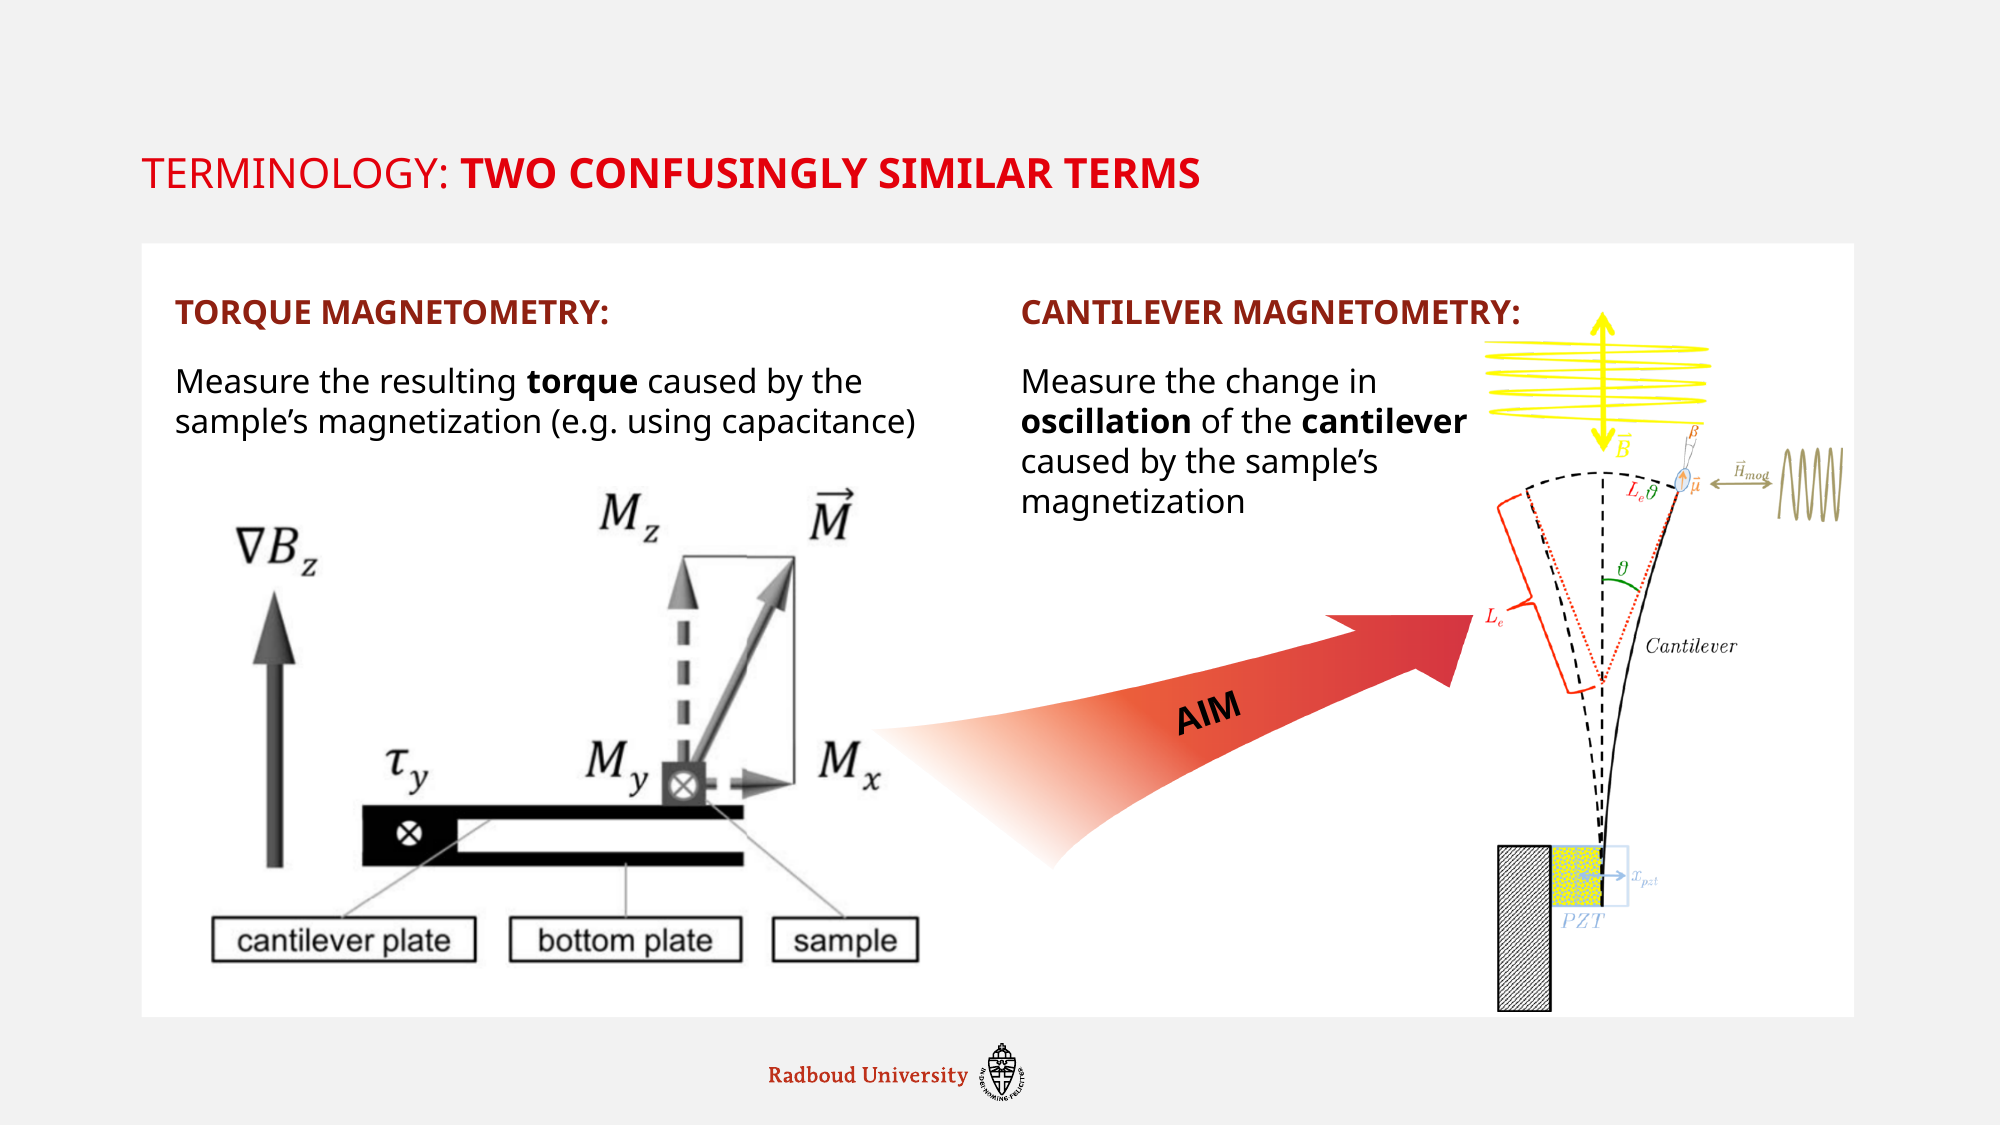

Terminology: Two confusingly similar terms
# Torque Magnetometry:
Measure the resulting torque caused by the sample’s magnetization (e.g. using capacitance)
Cantilever Magnetometry:
Measure the change in
oscillation of the cantilever
caused by the sample’s
magnetization
AIM